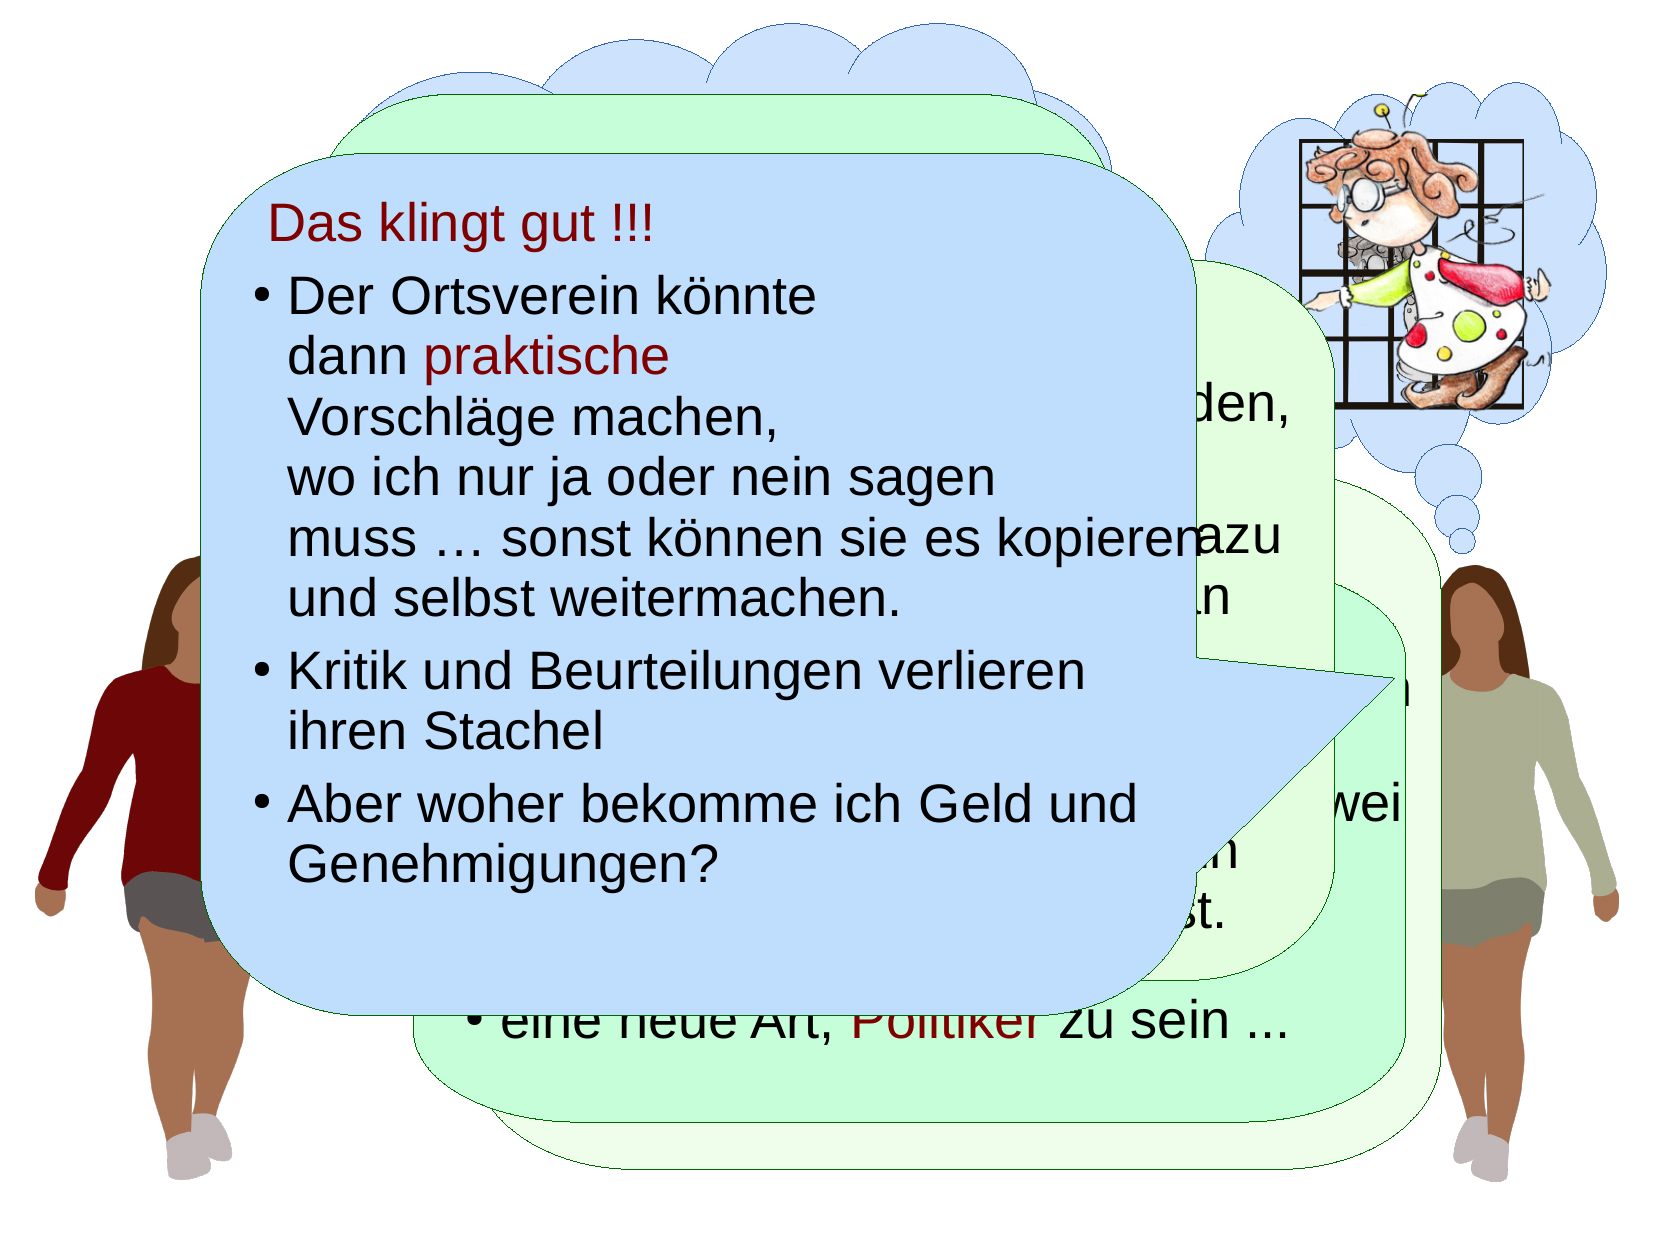

Was mache ich?
Andere Parteien fragen?
Bürgerinitative gründen?
Petition, 50000 Leute?
Britta!
Versuch es mit initiativer
Demokratie:
Ideen ertragen keine
Kompromisse oder Vereinfa-
chungen.
Sie haben keine Kraft,
wenn sie nicht
echt sind.
 Das klingt gut !!!
Der Ortsverein könnte
dann praktische
Vorschläge machen,
wo ich nur ja oder nein sagen
muss … sonst können sie es kopieren
und selbst weitermachen.
Kritik und Beurteilungen verlieren
ihren Stachel
Aber woher bekomme ich Geld und
Genehmigungen?
Lege dort ein Projekt an
Da darfst du allein entscheiden,
was hineinkommt und wie.
Niemand wird dich jemals dazu
bringen können, etwas daran
zu ändern.
Nicht einmal, wenn es am Ende
umgesetzt wird. Du bleibst so
lange quasi Alleinherrscher in
deinem Projekt, wie du willst.
Als Ausgleich für deine Macht
darf jeder dein Projekt jederzeit
kopieren und sich zu eigen machen
Wenn er es besser macht,
dann werden die Menschen
sein Projekt wählen
Ansonsten kann jeder praktische
Vorschläge machen, dir folgen
und das Projekt unterstützen
Ah, du kennst den Hintergrund noch
nicht. Dann ein wenig Theorie dazu:
Es gibt neben den Projekten noch zwei
Stufen:
Die Themen und
eine neue Art, Politiker zu sein ...